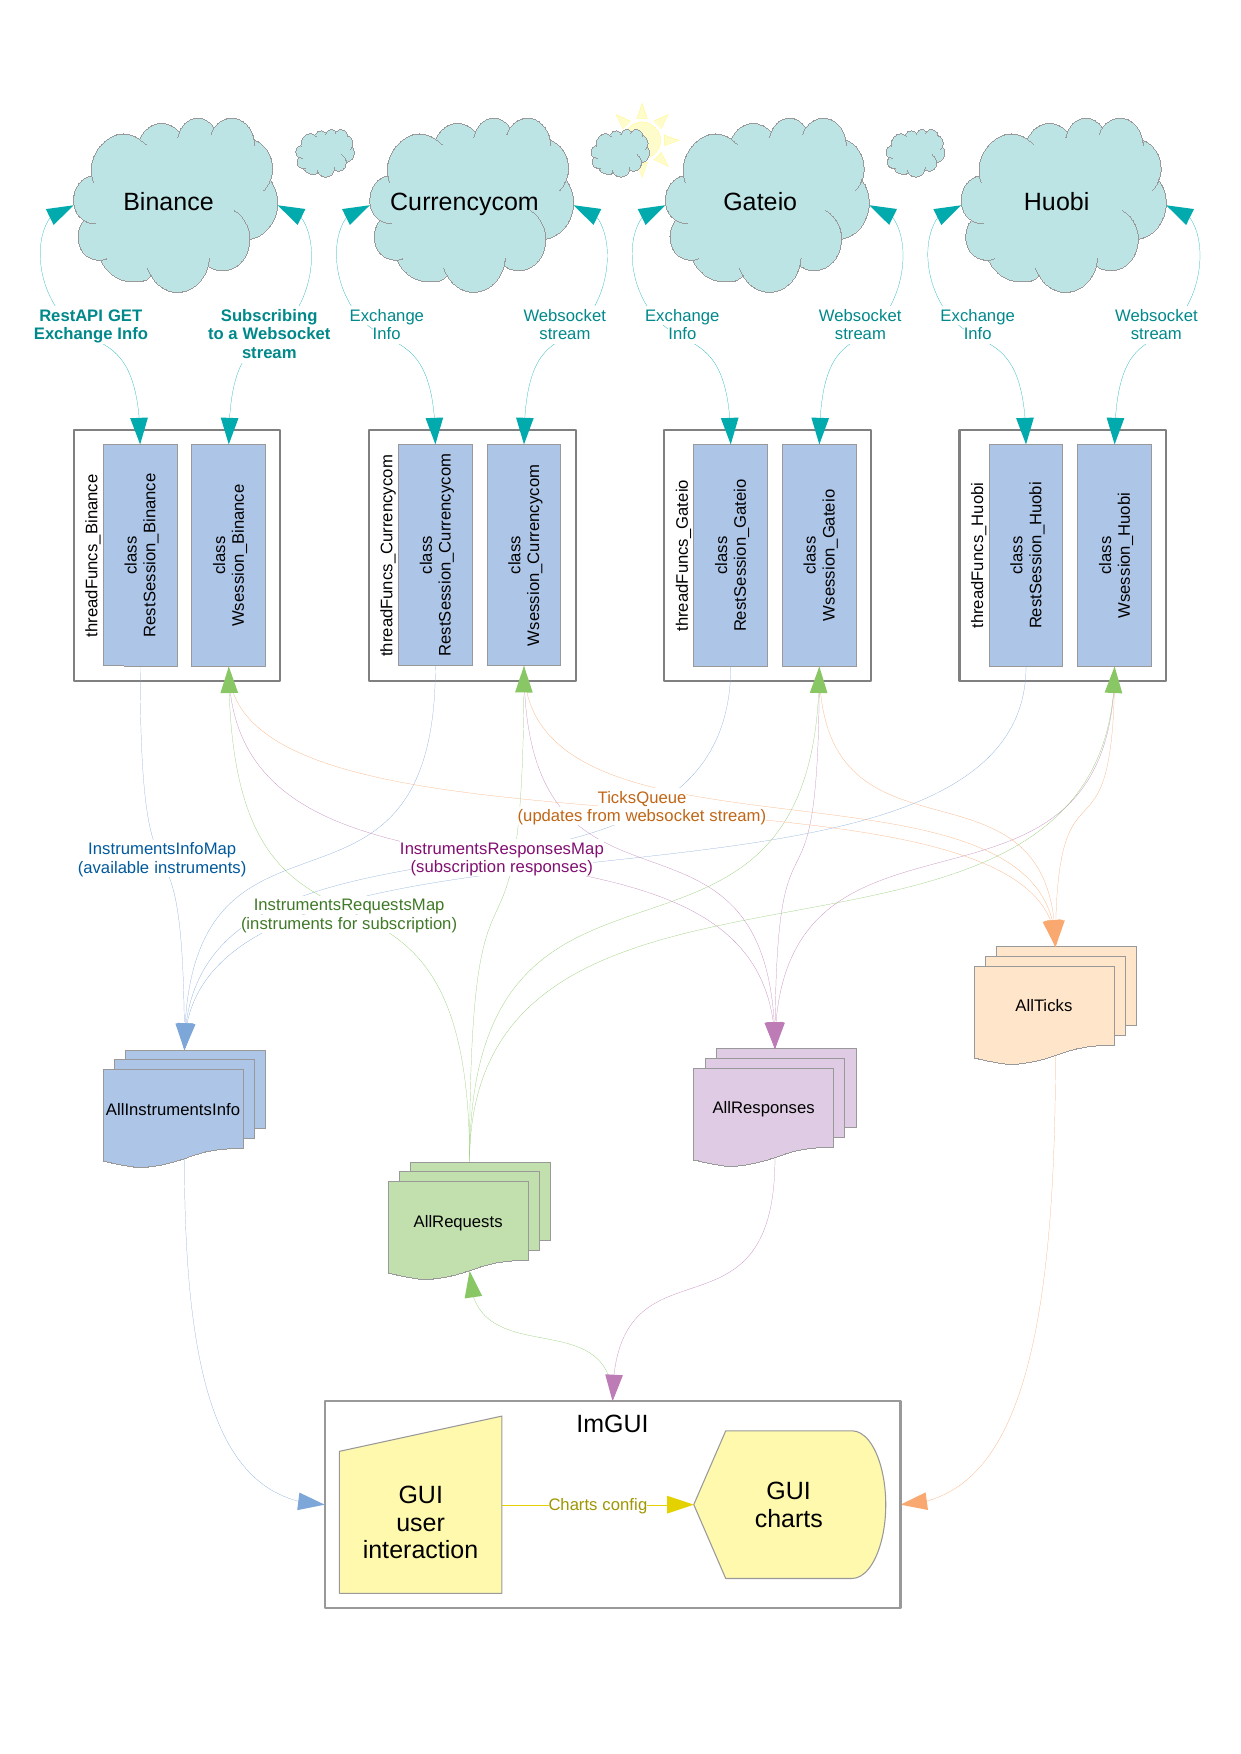

Binance
Currencycom
Gateio
Huobi
threadFuncs_Binance
threadFuncs_Currencycom
threadFuncs_Gateio
threadFuncs_Huobi
class
RestSession_Currencycom
class
Wsession_Currencycom
class
RestSession_Binance
class
Wsession_Binance
class
RestSession_Gateio
class
Wsession_Gateio
class
RestSession_Huobi
class
Wsession_Huobi
AllTicks
AllResponses
AllInstrumentsInfo
AllRequests
ImGUI
GUI
user
interaction
GUI
charts